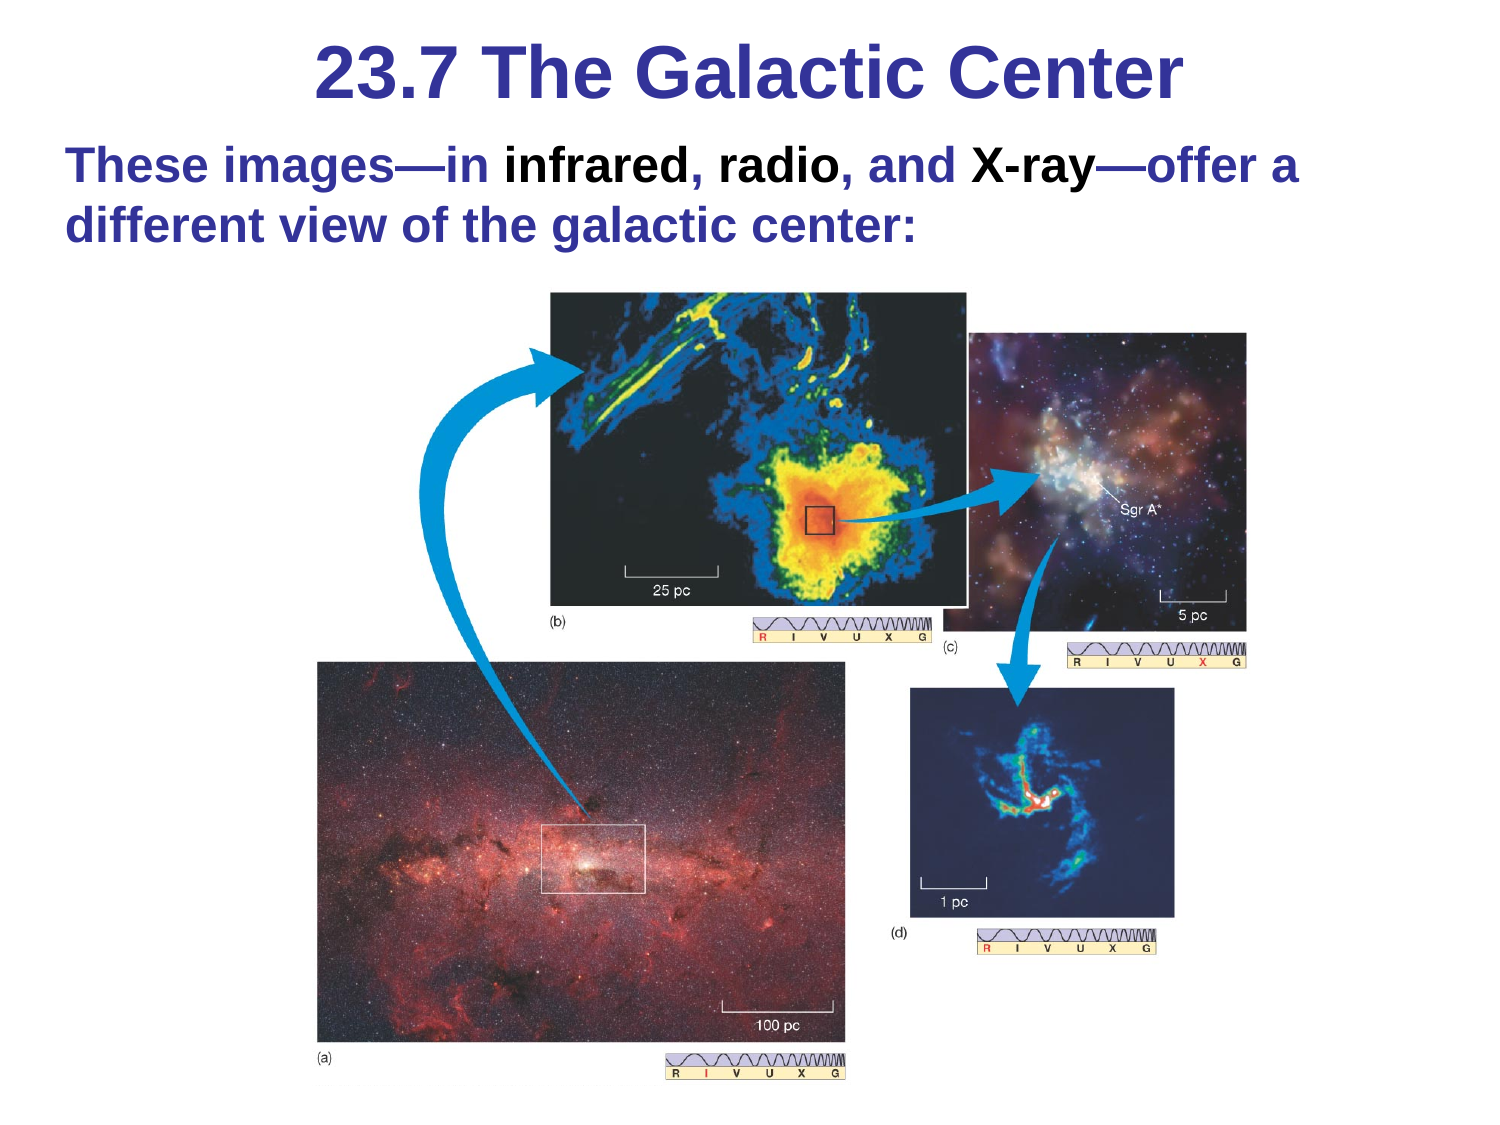

# 23.7 The Galactic Center
These images—in infrared, radio, and X-ray—offer a different view of the galactic center: